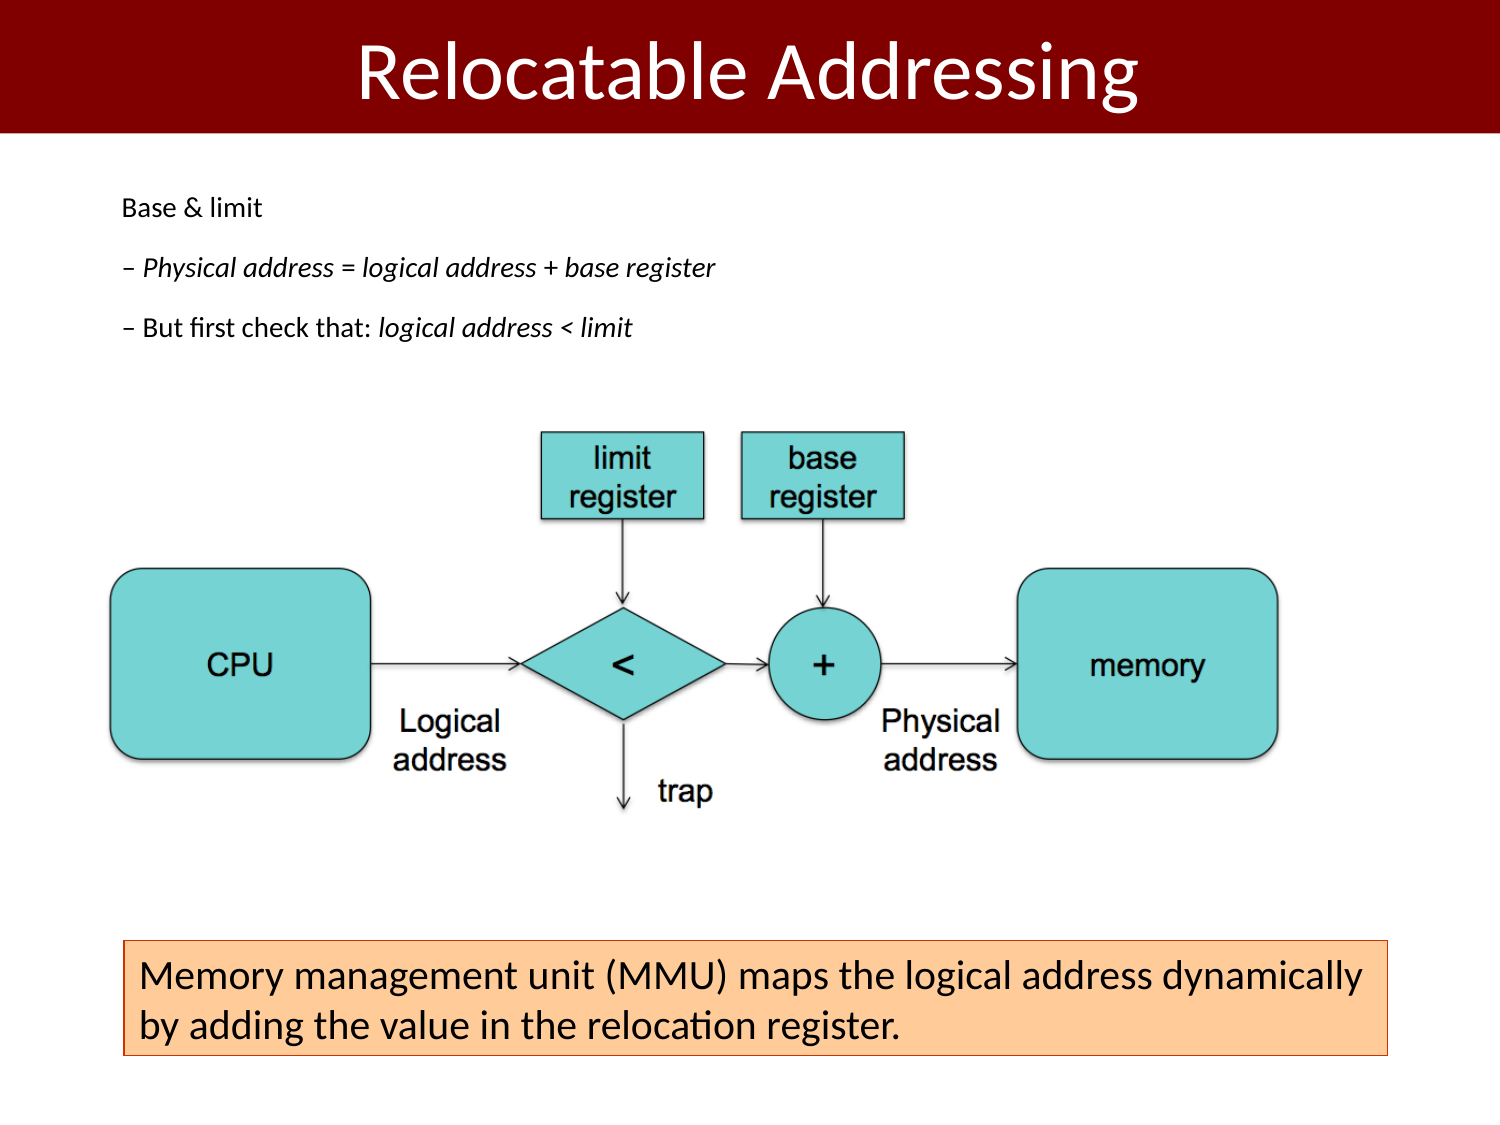

# Relocatable Addressing
Base & limit
– Physical address = logical address + base register
– But first check that: logical address < limit
Memory management unit (MMU) maps the logical address dynamically by adding the value in the relocation register.